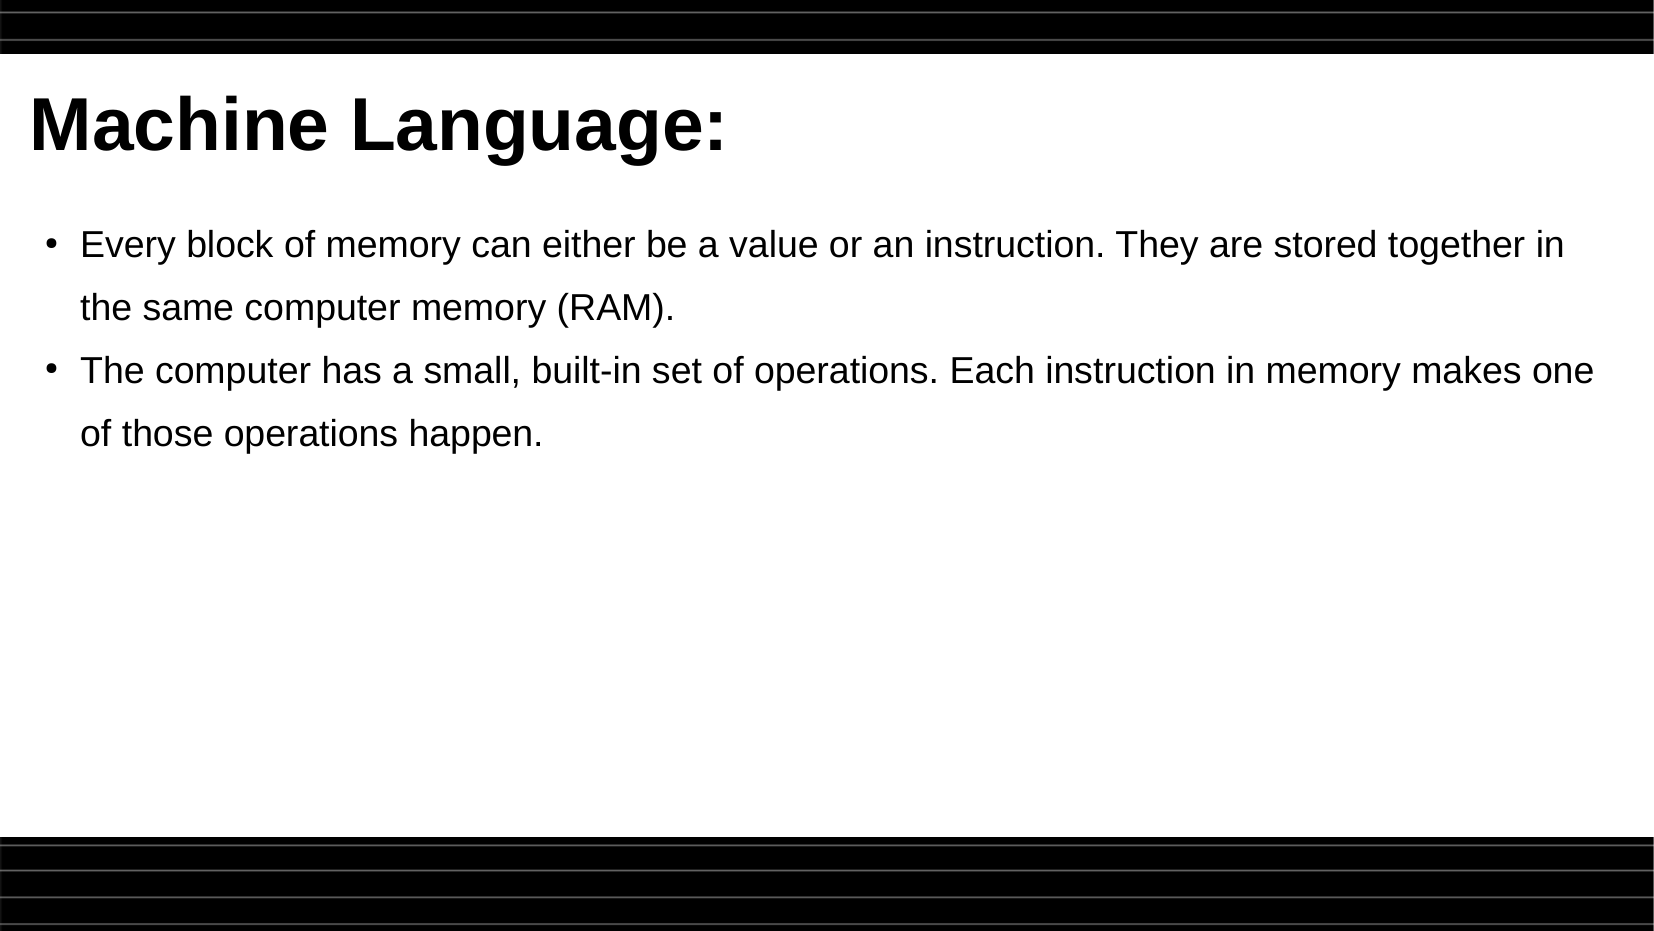

Machine Language:
Every block of memory can either be a value or an instruction. They are stored together in the same computer memory (RAM).
The computer has a small, built-in set of operations. Each instruction in memory makes one of those operations happen.